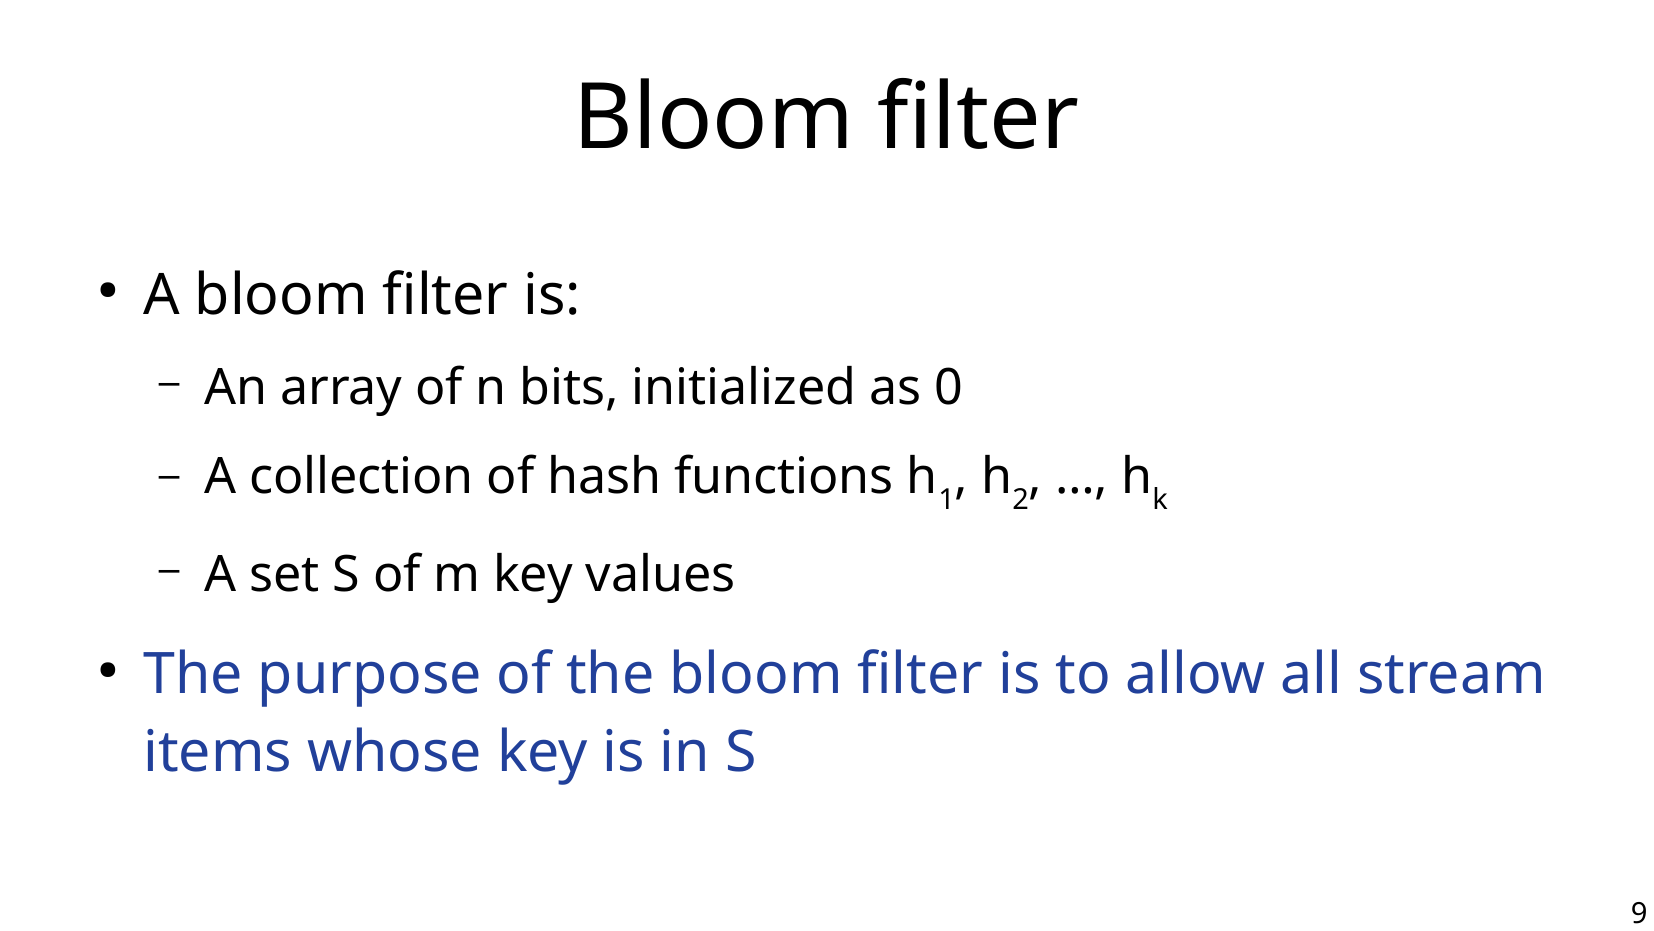

# Bloom filter
A bloom filter is:
An array of n bits, initialized as 0
A collection of hash functions h1, h2, …, hk
A set S of m key values
The purpose of the bloom filter is to allow all stream items whose key is in S
9